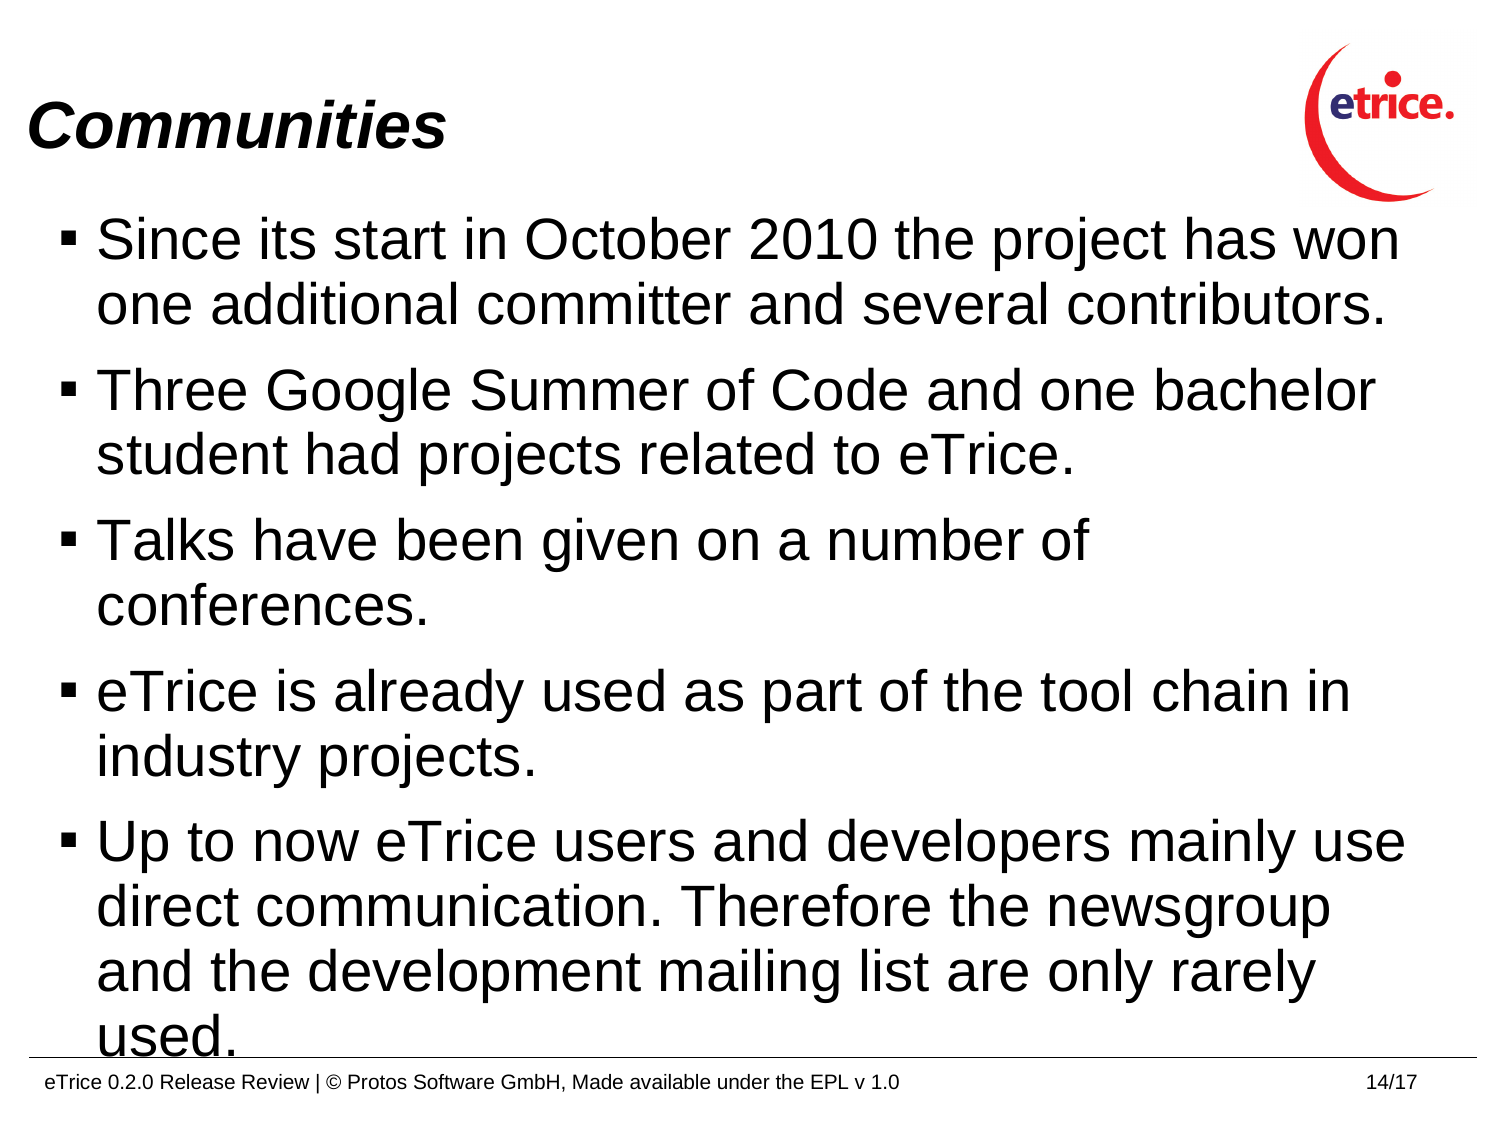

# Communities
Since its start in October 2010 the project has won one additional committer and several contributors.
Three Google Summer of Code and one bachelor student had projects related to eTrice.
Talks have been given on a number of conferences.
eTrice is already used as part of the tool chain in industry projects.
Up to now eTrice users and developers mainly use direct communication. Therefore the newsgroup and the development mailing list are only rarely used.